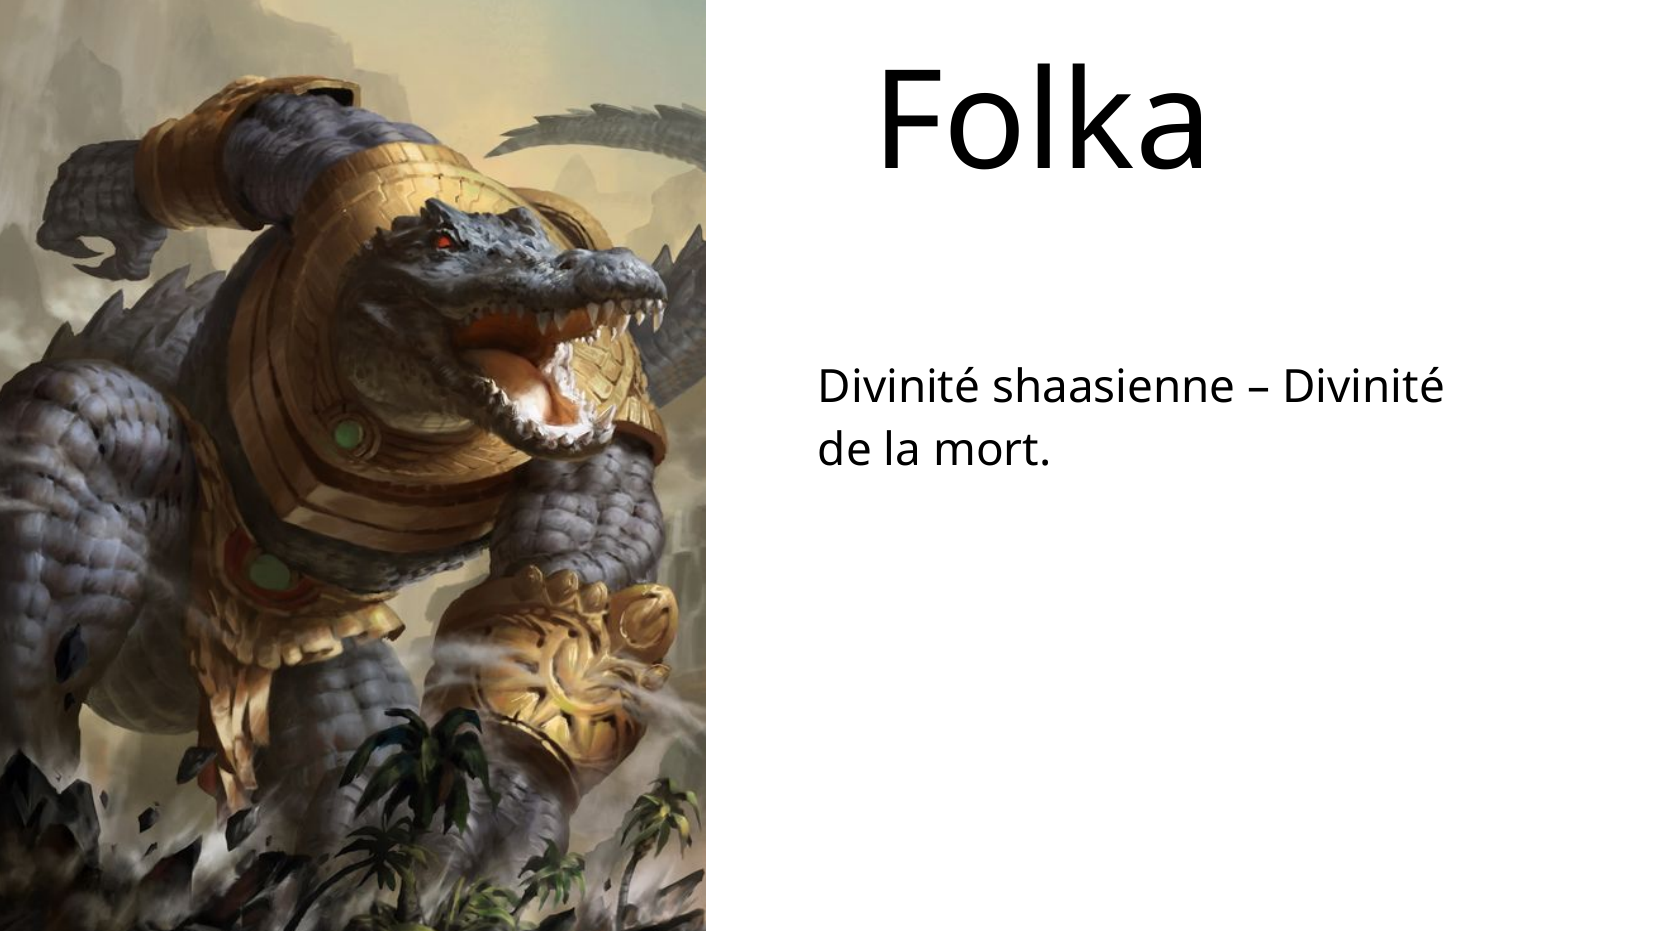

# Folka
Divinité shaasienne – Divinité de la mort.